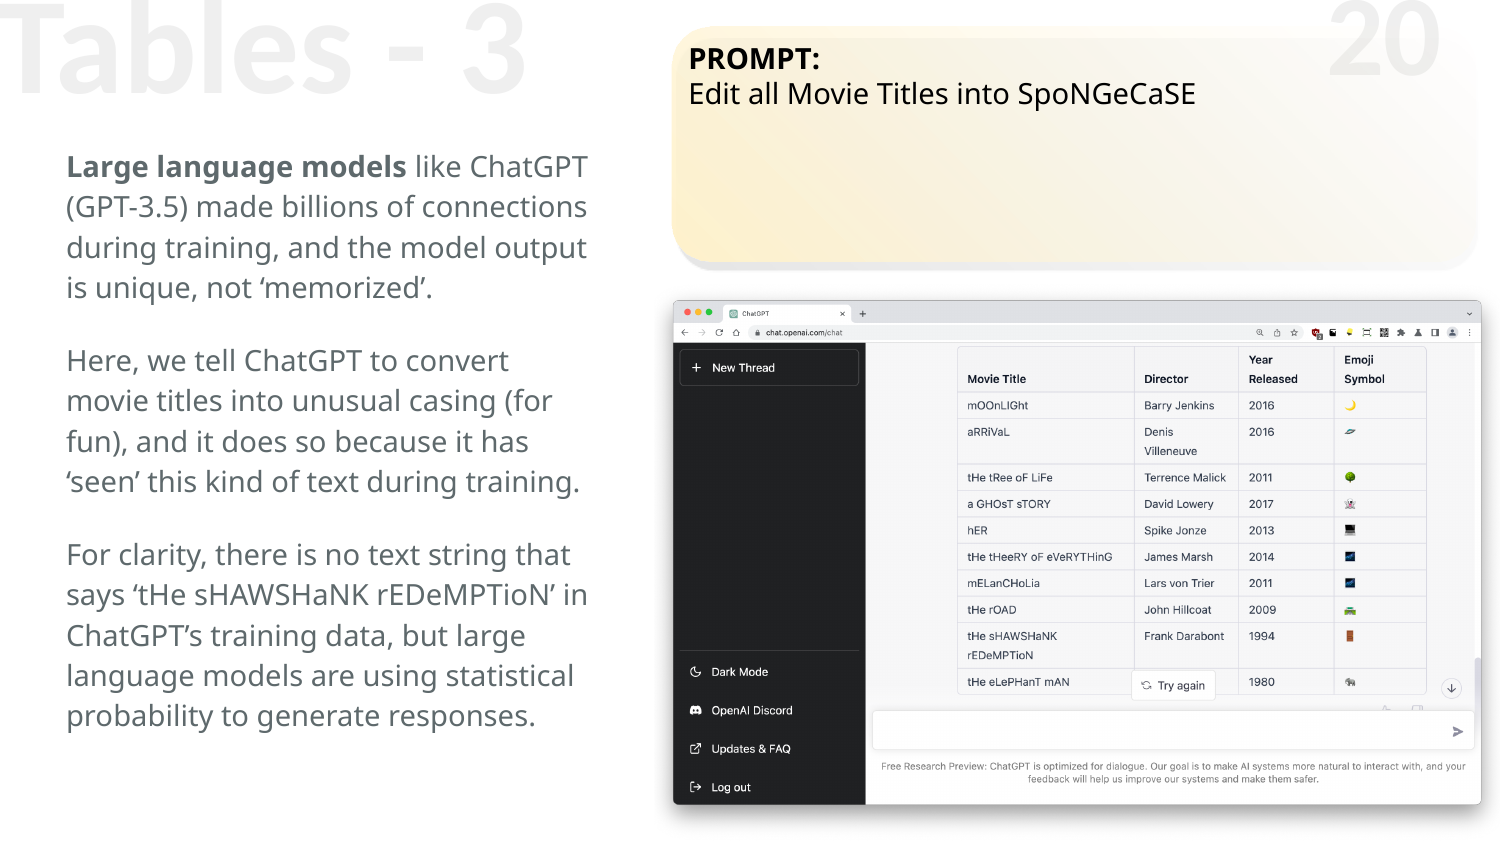

# Tables - 3
Edit all Movie Titles into SpoNGeCaSE
Large language models like ChatGPT (GPT-3.5) made billions of connections during training, and the model output is unique, not ‘memorized’.
Here, we tell ChatGPT to convert movie titles into unusual casing (for fun), and it does so because it has ‘seen’ this kind of text during training.
For clarity, there is no text string that says ‘tHe sHAWSHaNK rEDeMPTioN’ in ChatGPT’s training data, but large language models are using statistical probability to generate responses.